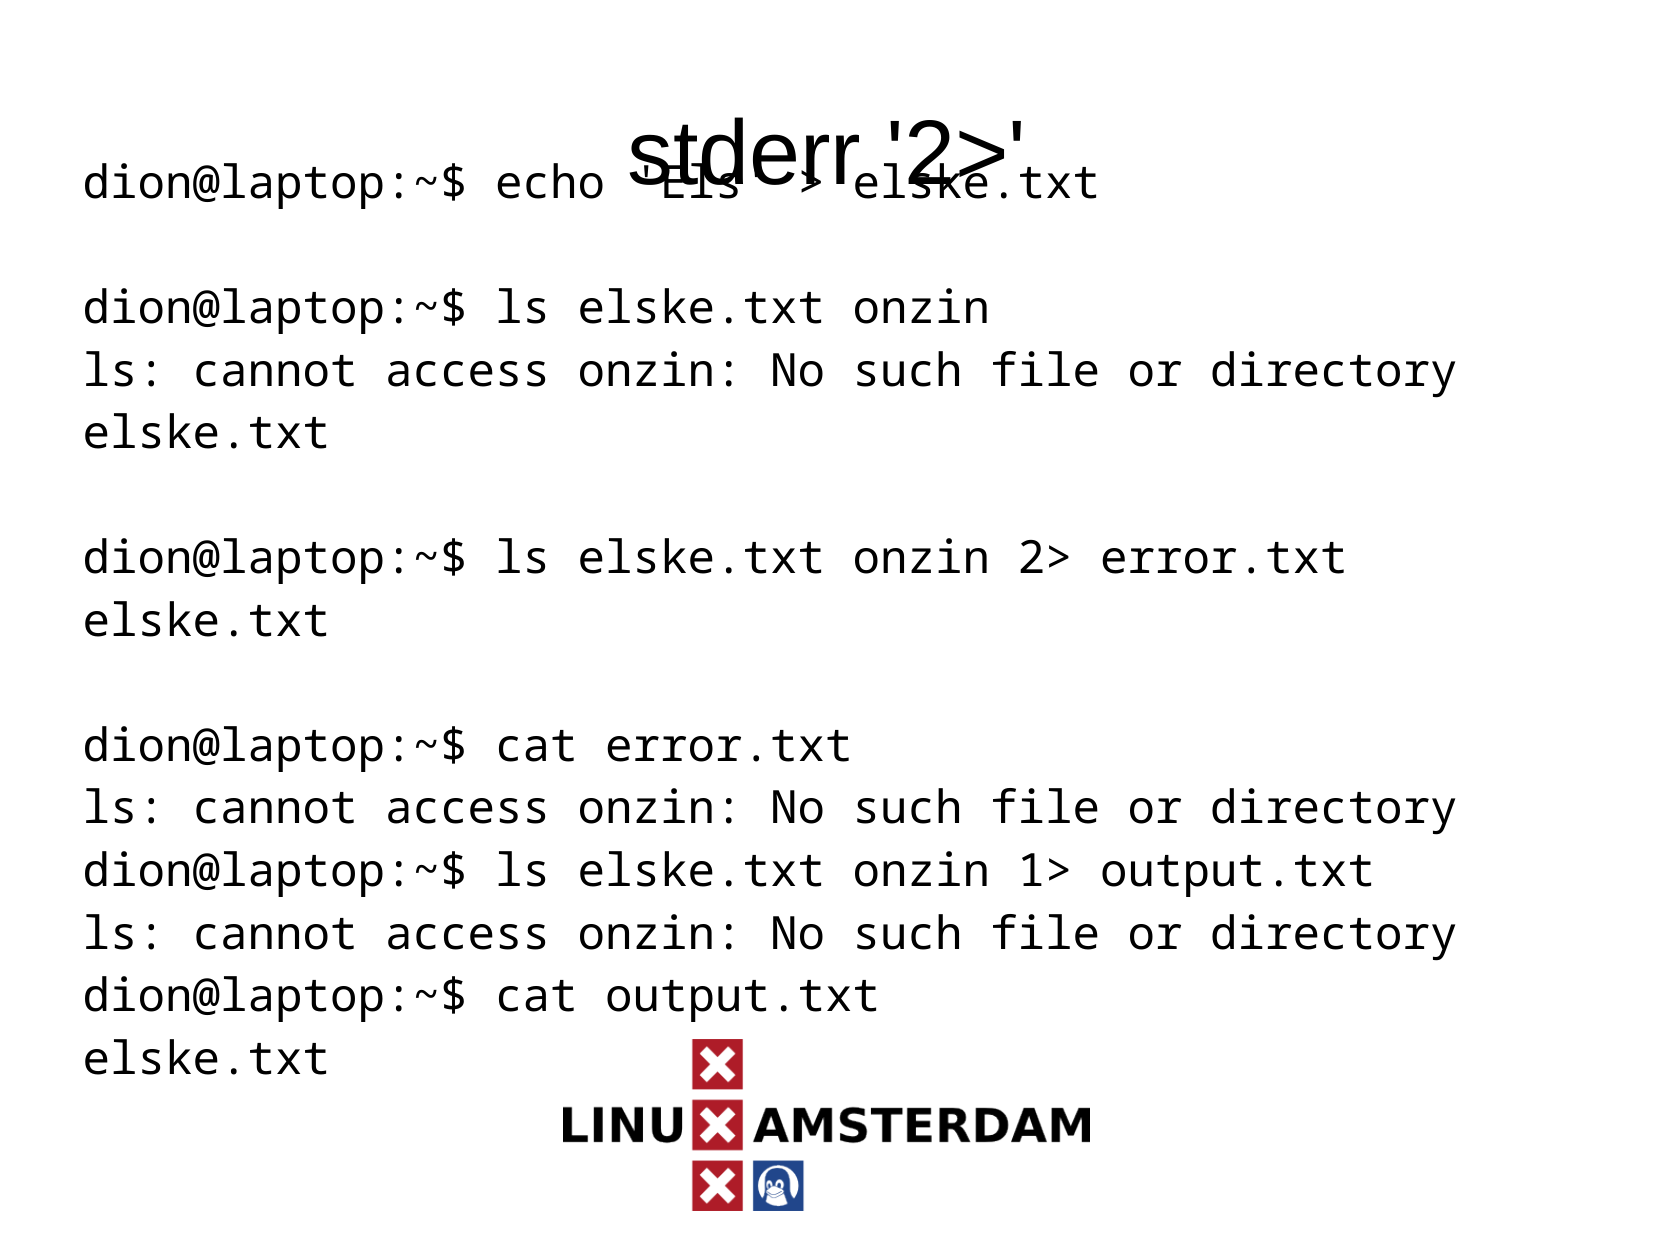

# stderr '2>'
dion@laptop:~$ echo 'Els' > elske.txt
dion@laptop:~$ ls elske.txt onzin
ls: cannot access onzin: No such file or directory
elske.txt
dion@laptop:~$ ls elske.txt onzin 2> error.txt
elske.txt
dion@laptop:~$ cat error.txt
ls: cannot access onzin: No such file or directory
dion@laptop:~$ ls elske.txt onzin 1> output.txt
ls: cannot access onzin: No such file or directory
dion@laptop:~$ cat output.txt
elske.txt